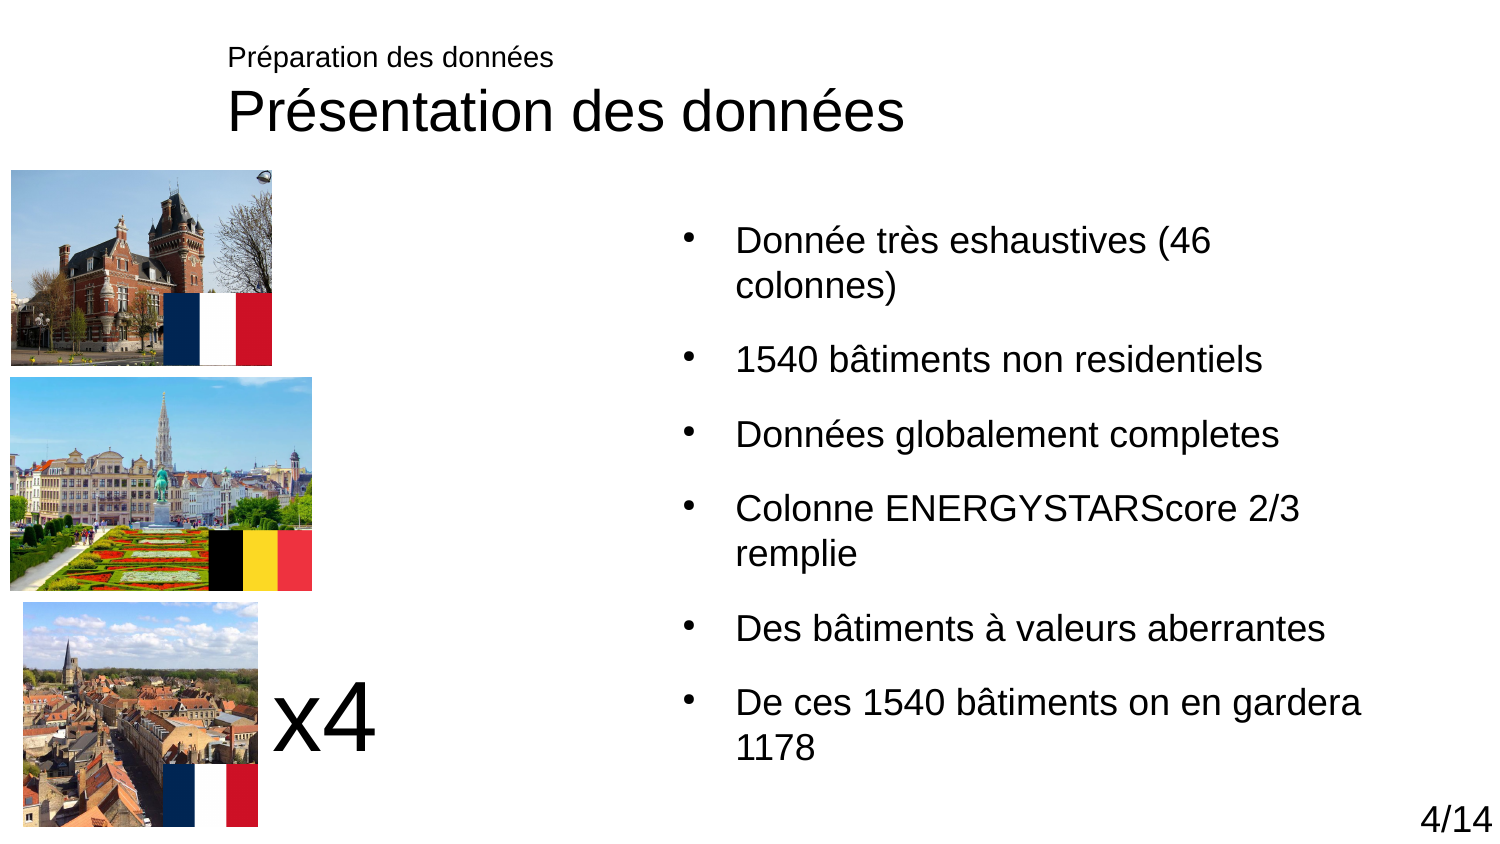

# Préparation des données Présentation des données
Donnée très eshaustives (46 colonnes)
1540 bâtiments non residentiels
Données globalement completes
Colonne ENERGYSTARScore 2/3 remplie
Des bâtiments à valeurs aberrantes
De ces 1540 bâtiments on en gardera 1178
x4
4/14